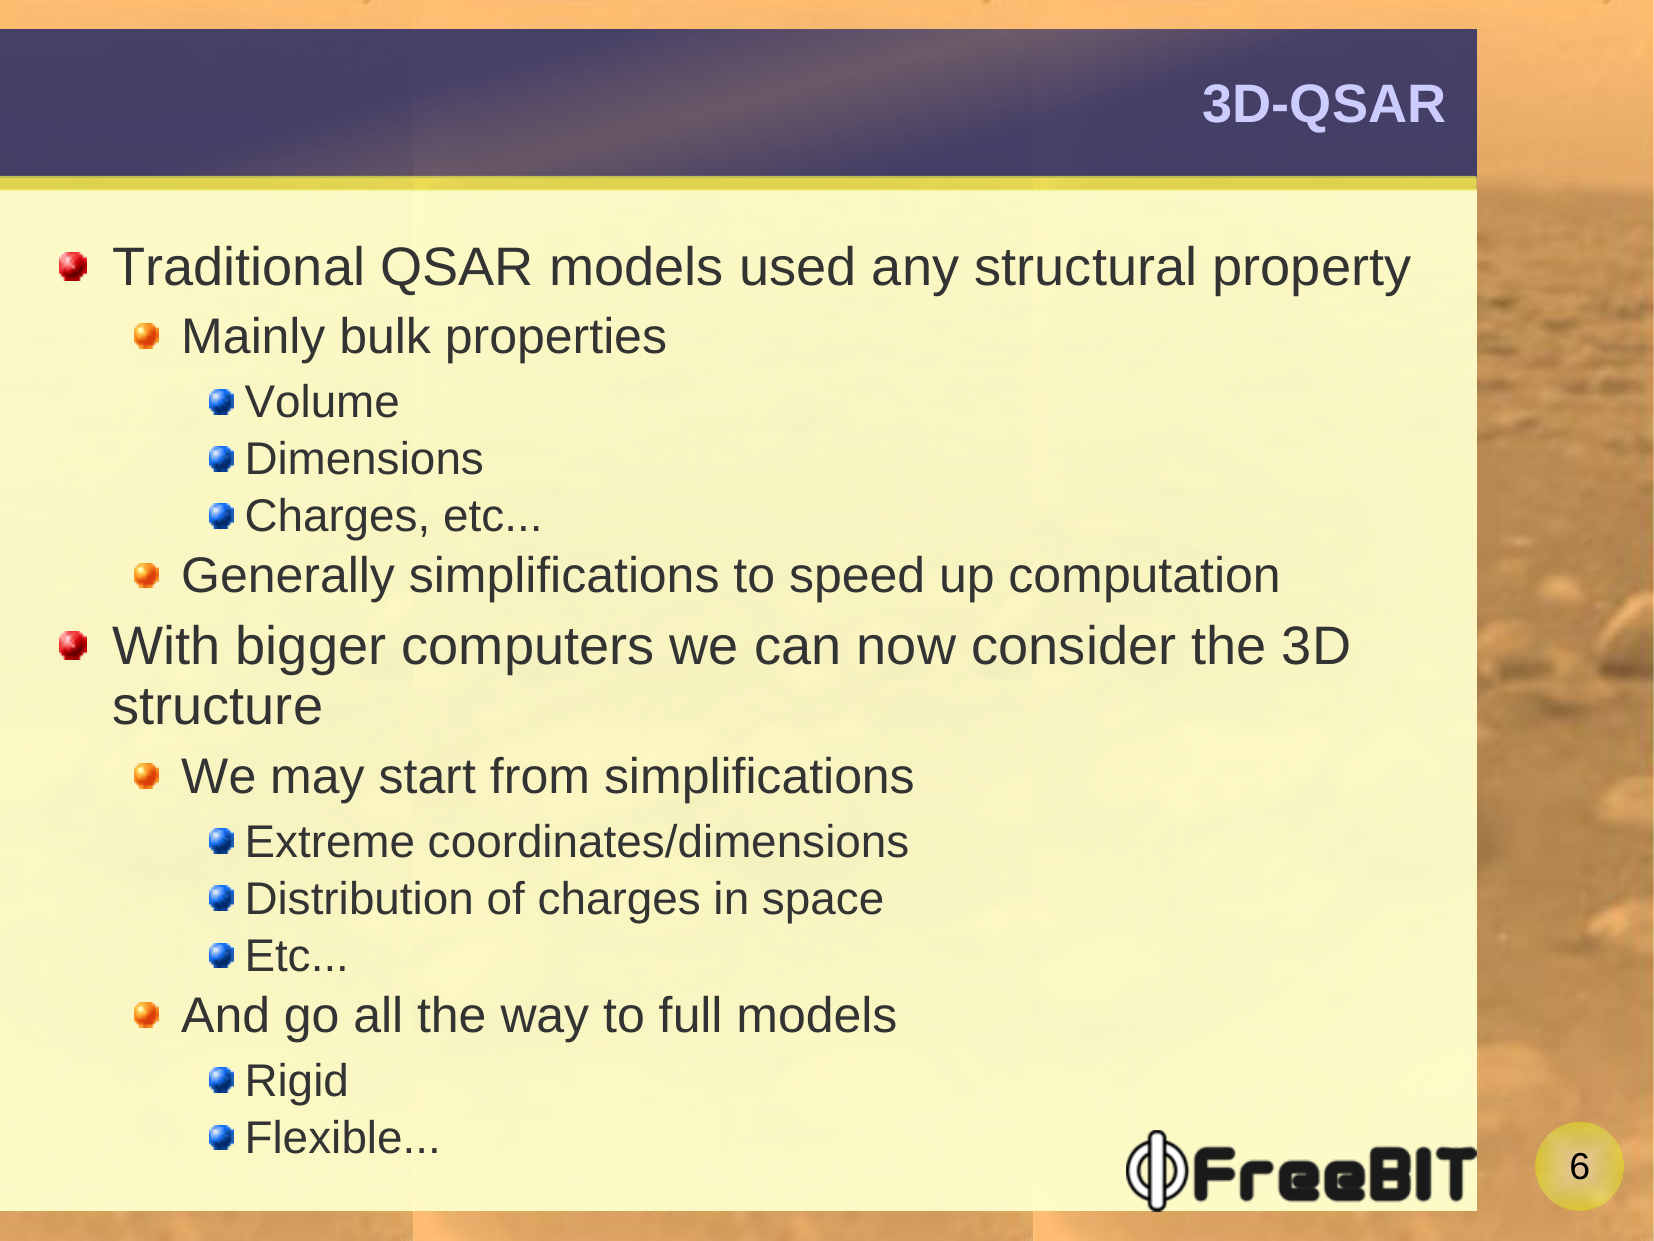

# 3D-QSAR
Traditional QSAR models used any structural property
Mainly bulk properties
Volume
Dimensions
Charges, etc...
Generally simplifications to speed up computation
With bigger computers we can now consider the 3D structure
We may start from simplifications
Extreme coordinates/dimensions
Distribution of charges in space
Etc...
And go all the way to full models
Rigid
Flexible...